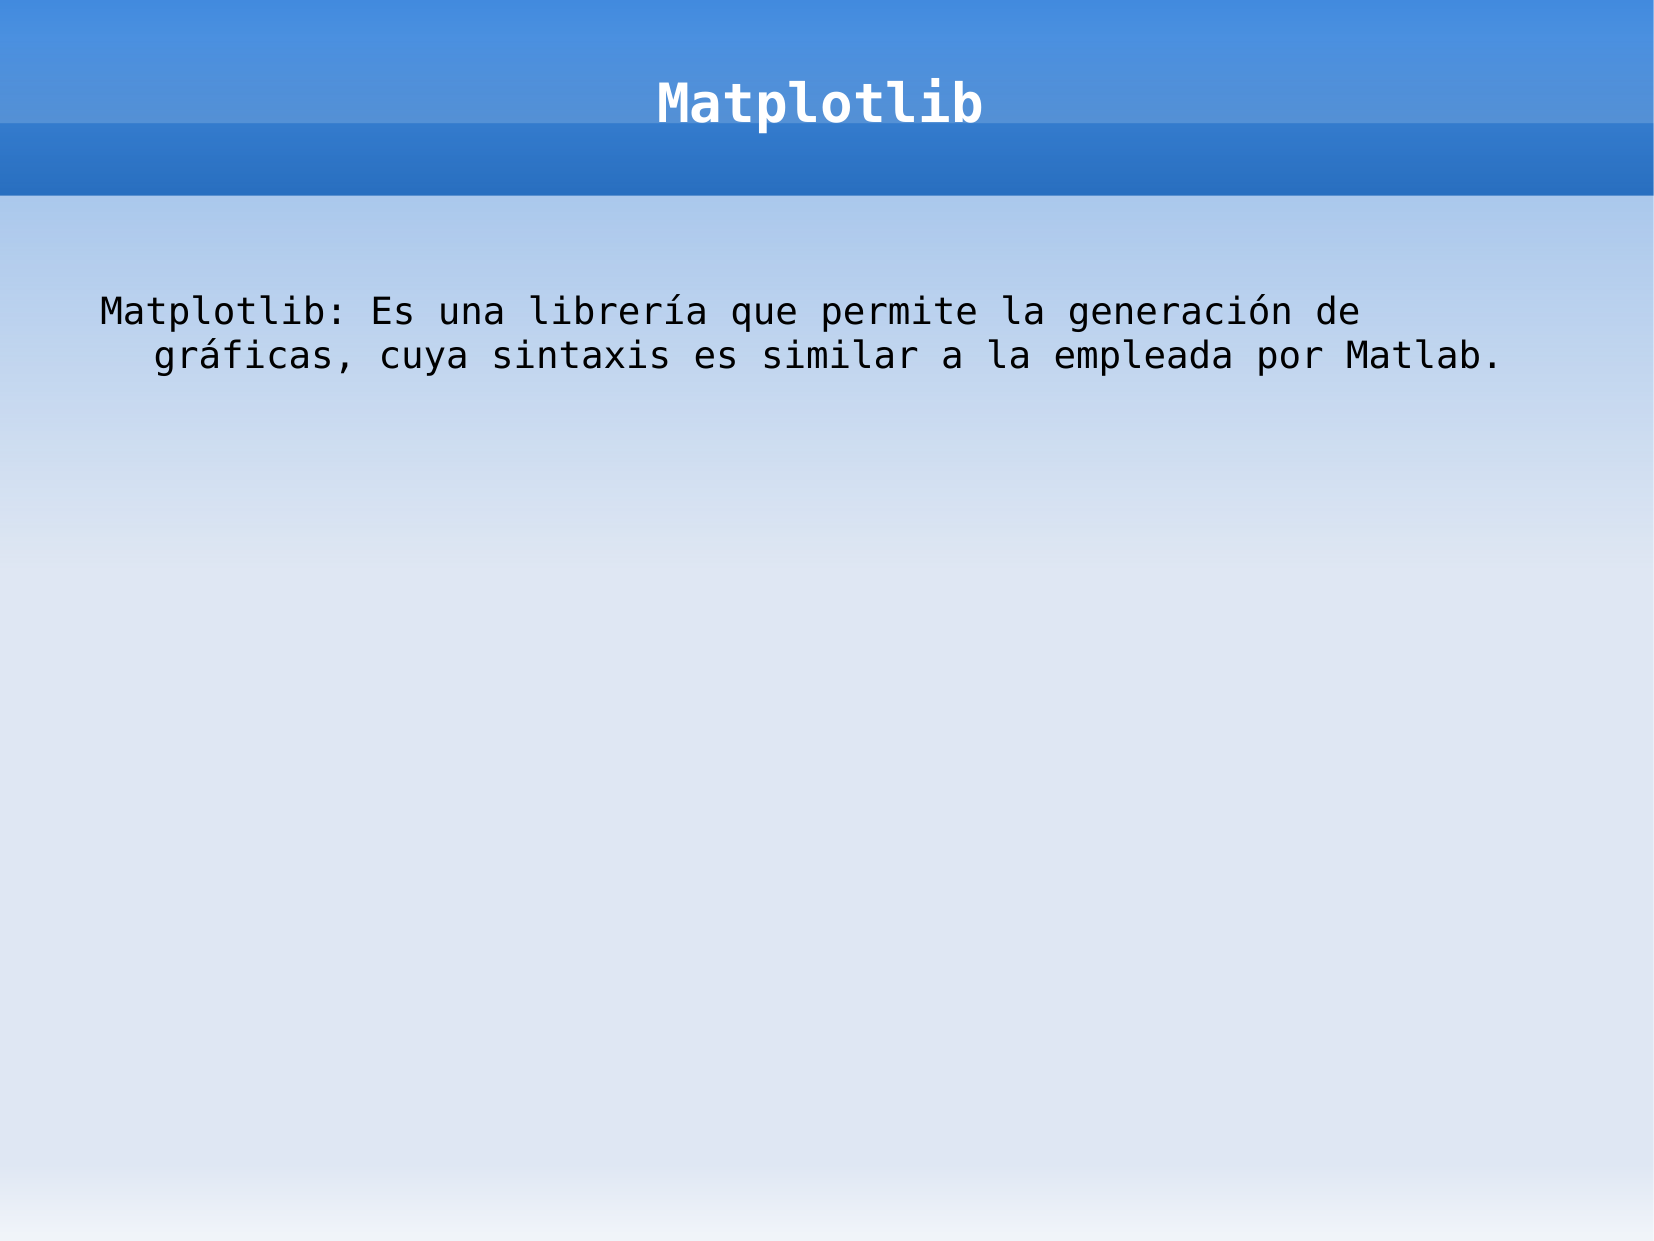

# Matplotlib
Matplotlib: Es una librería que permite la generación de gráficas, cuya sintaxis es similar a la empleada por Matlab.